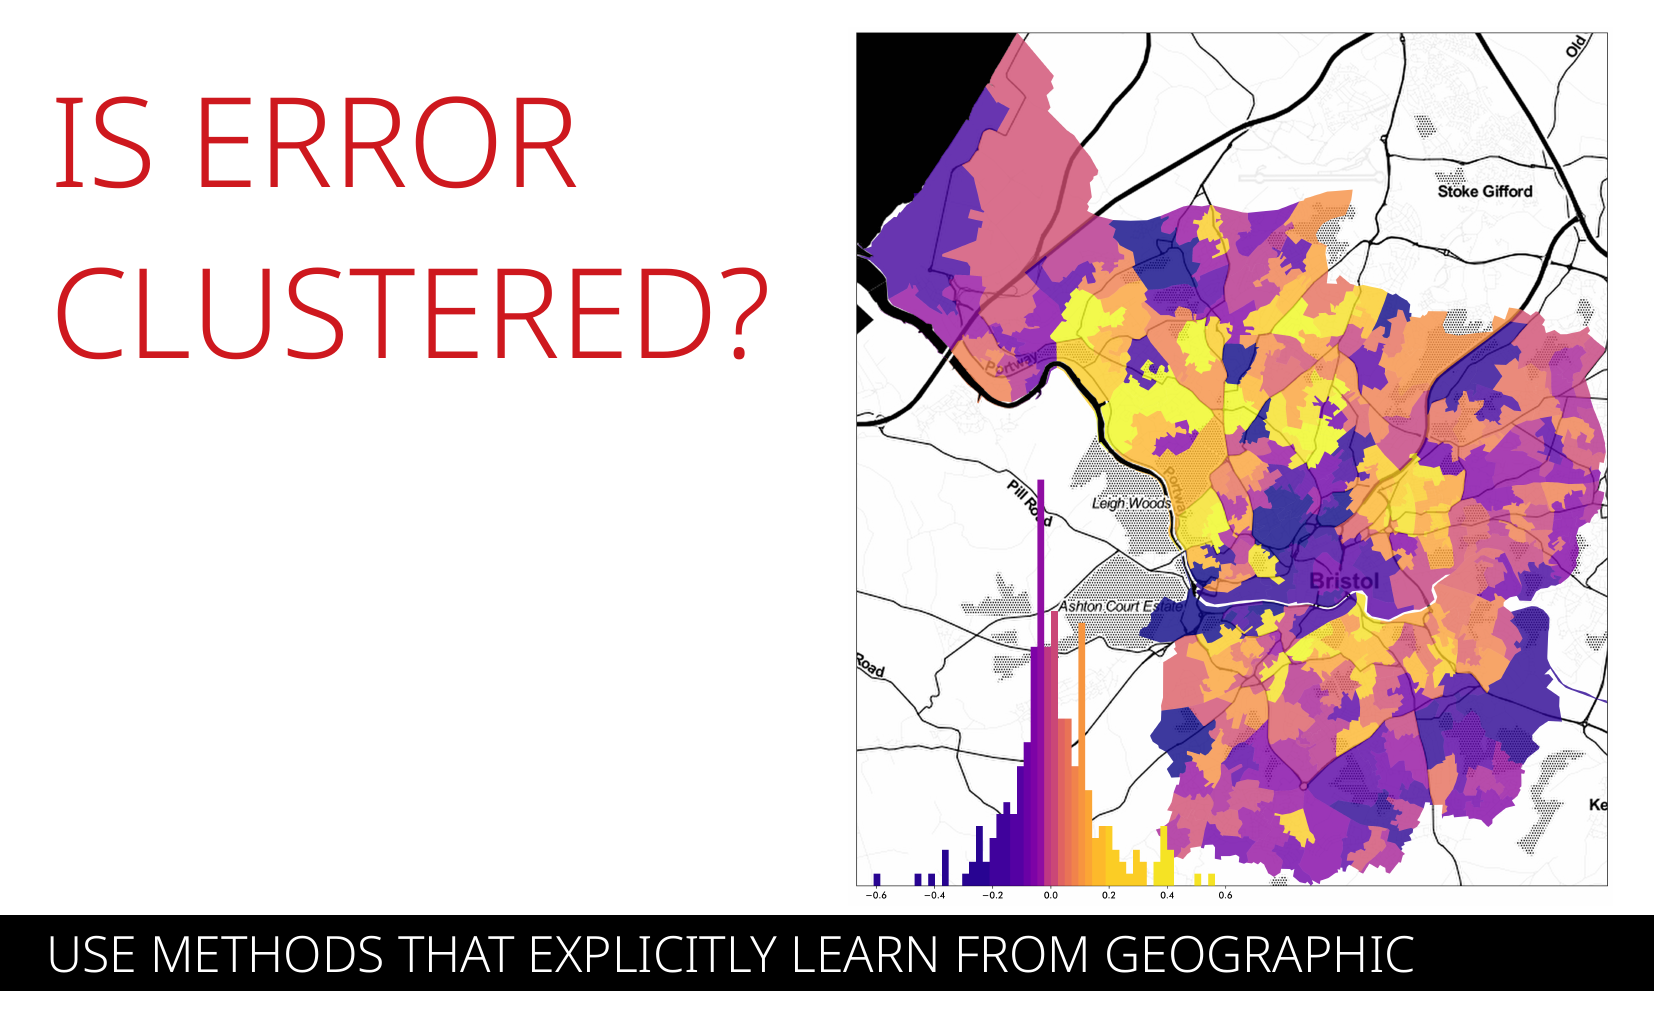

IS ERROR CLUSTERED?
USE METHODS THAT EXPLICITLY LEARN FROM GEOGRAPHIC STRUCTURE